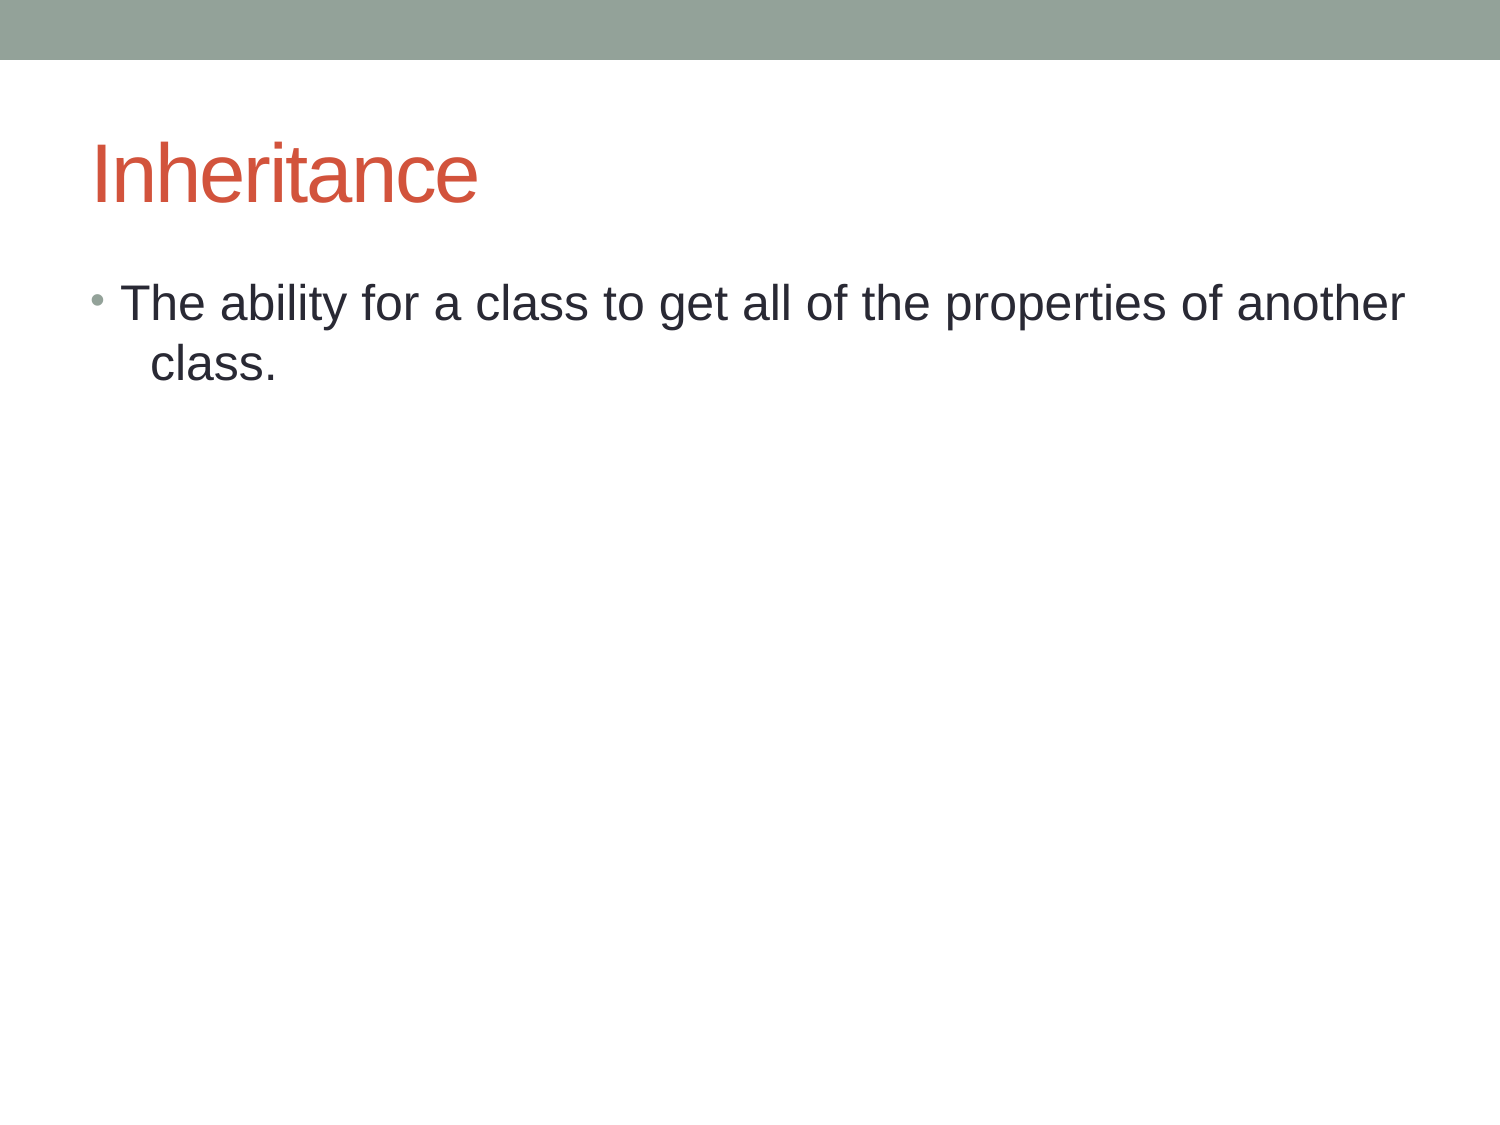

# Inheritance
The ability for a class to get all of the properties of another class.